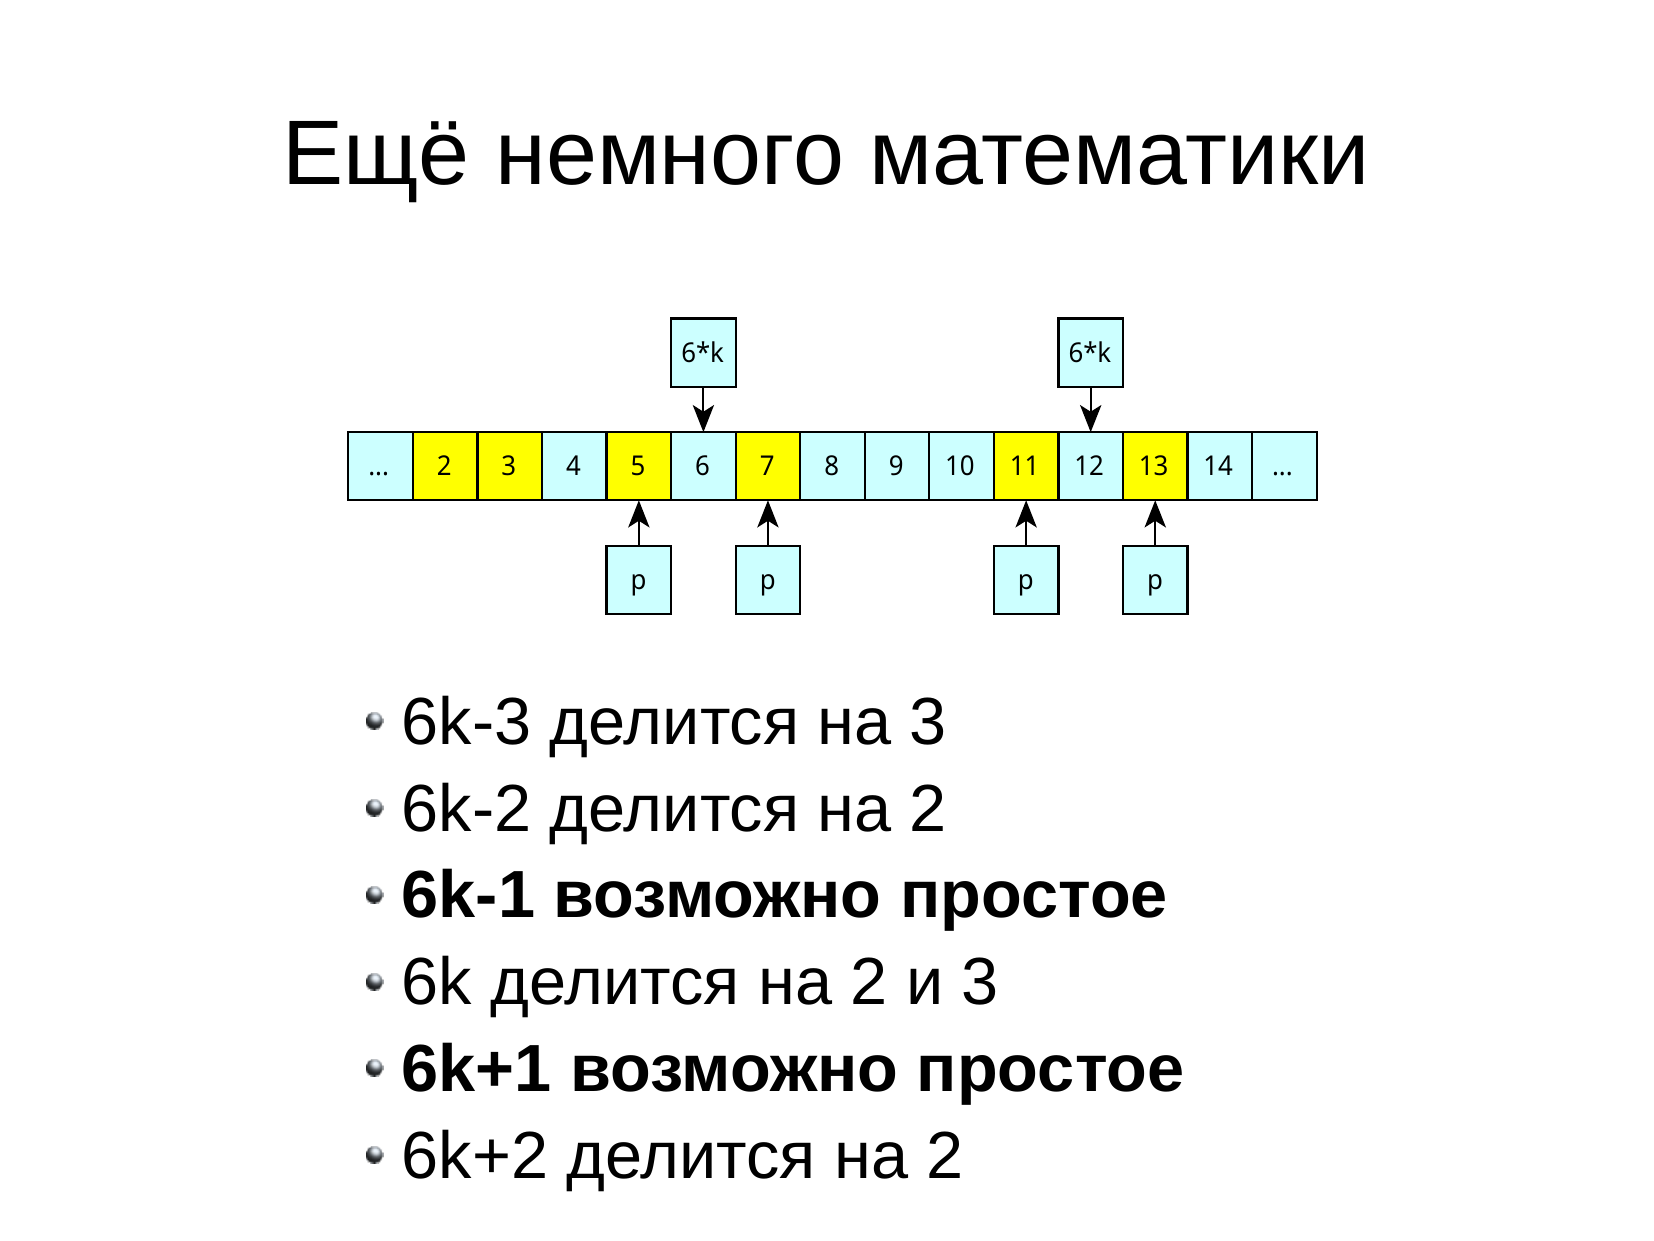

# Ещё немного математики
6k-3 делится на 3
6k-2 делится на 2
6k-1 возможно простое
6k делится на 2 и 3
6k+1 возможно простое
6k+2 делится на 2